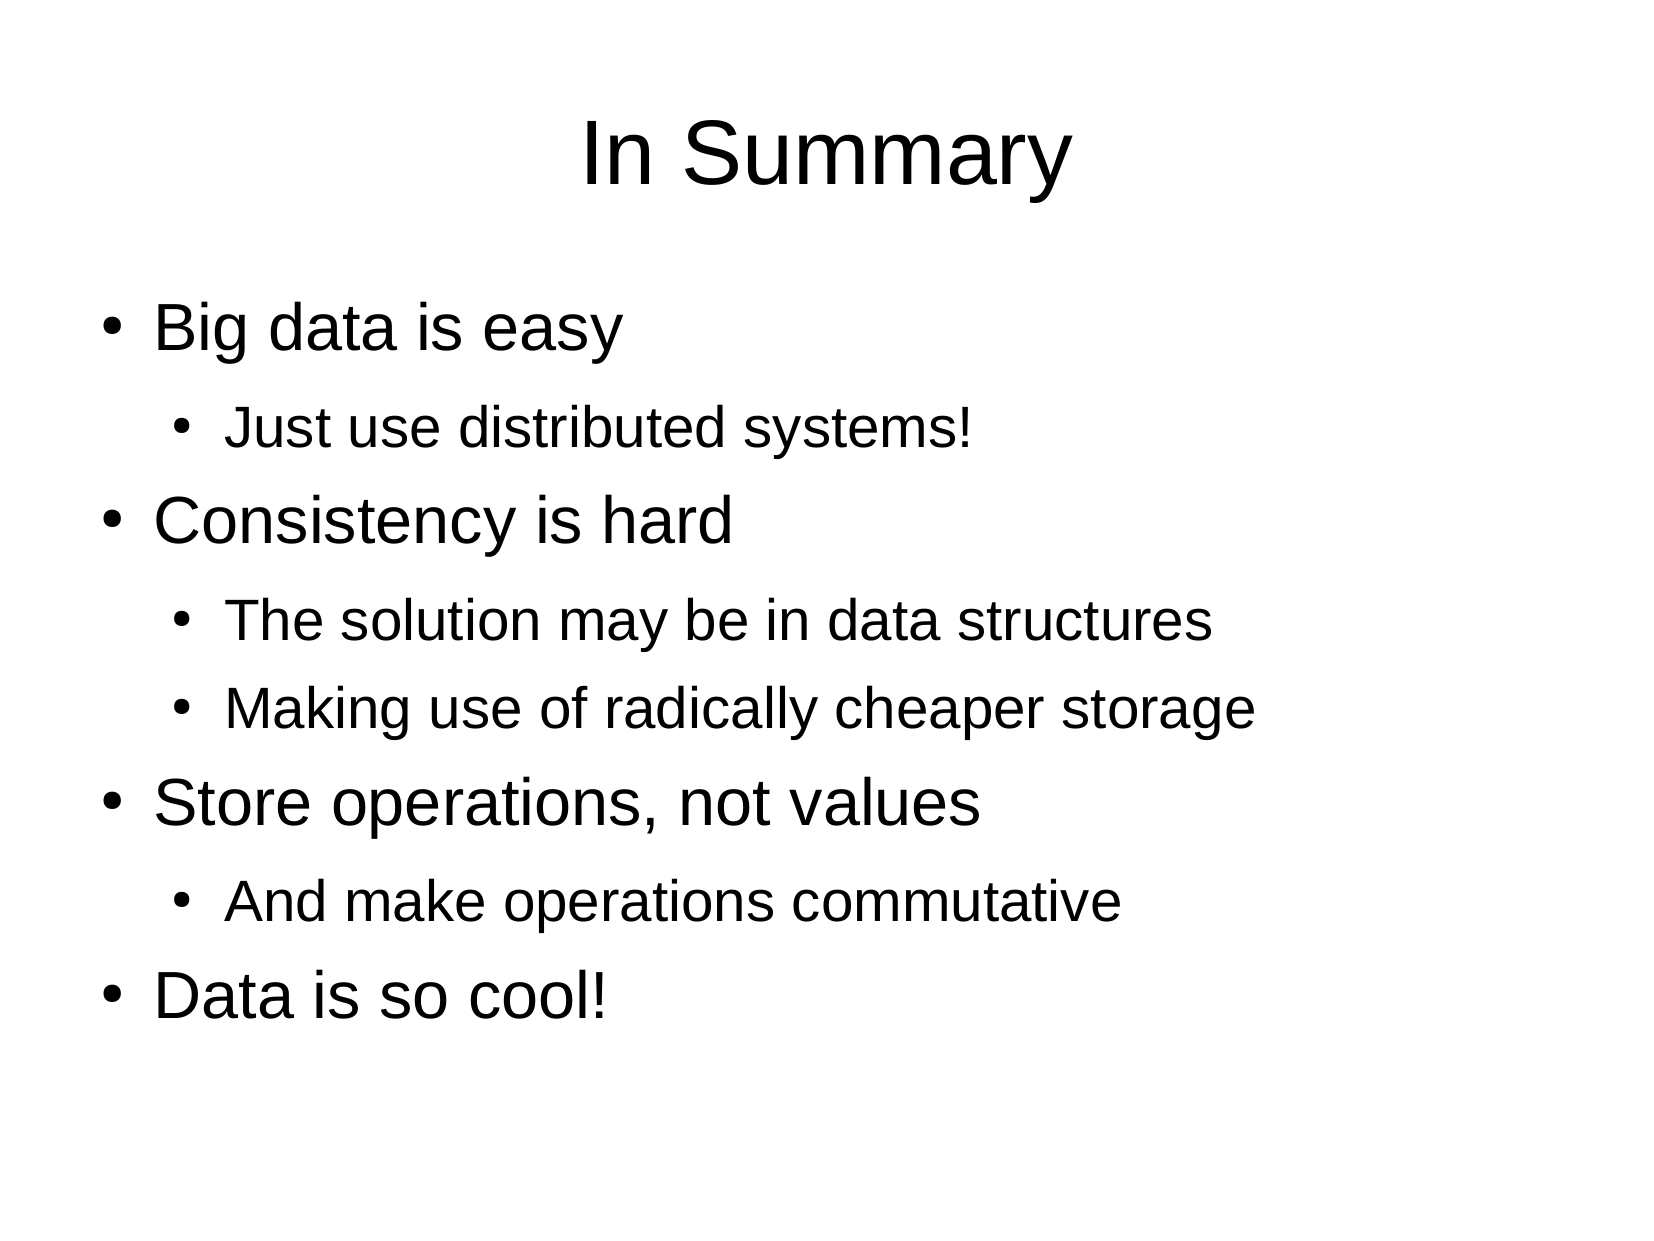

# In Summary
Big data is easy
Just use distributed systems!
Consistency is hard
The solution may be in data structures
Making use of radically cheaper storage
Store operations, not values
And make operations commutative
Data is so cool!